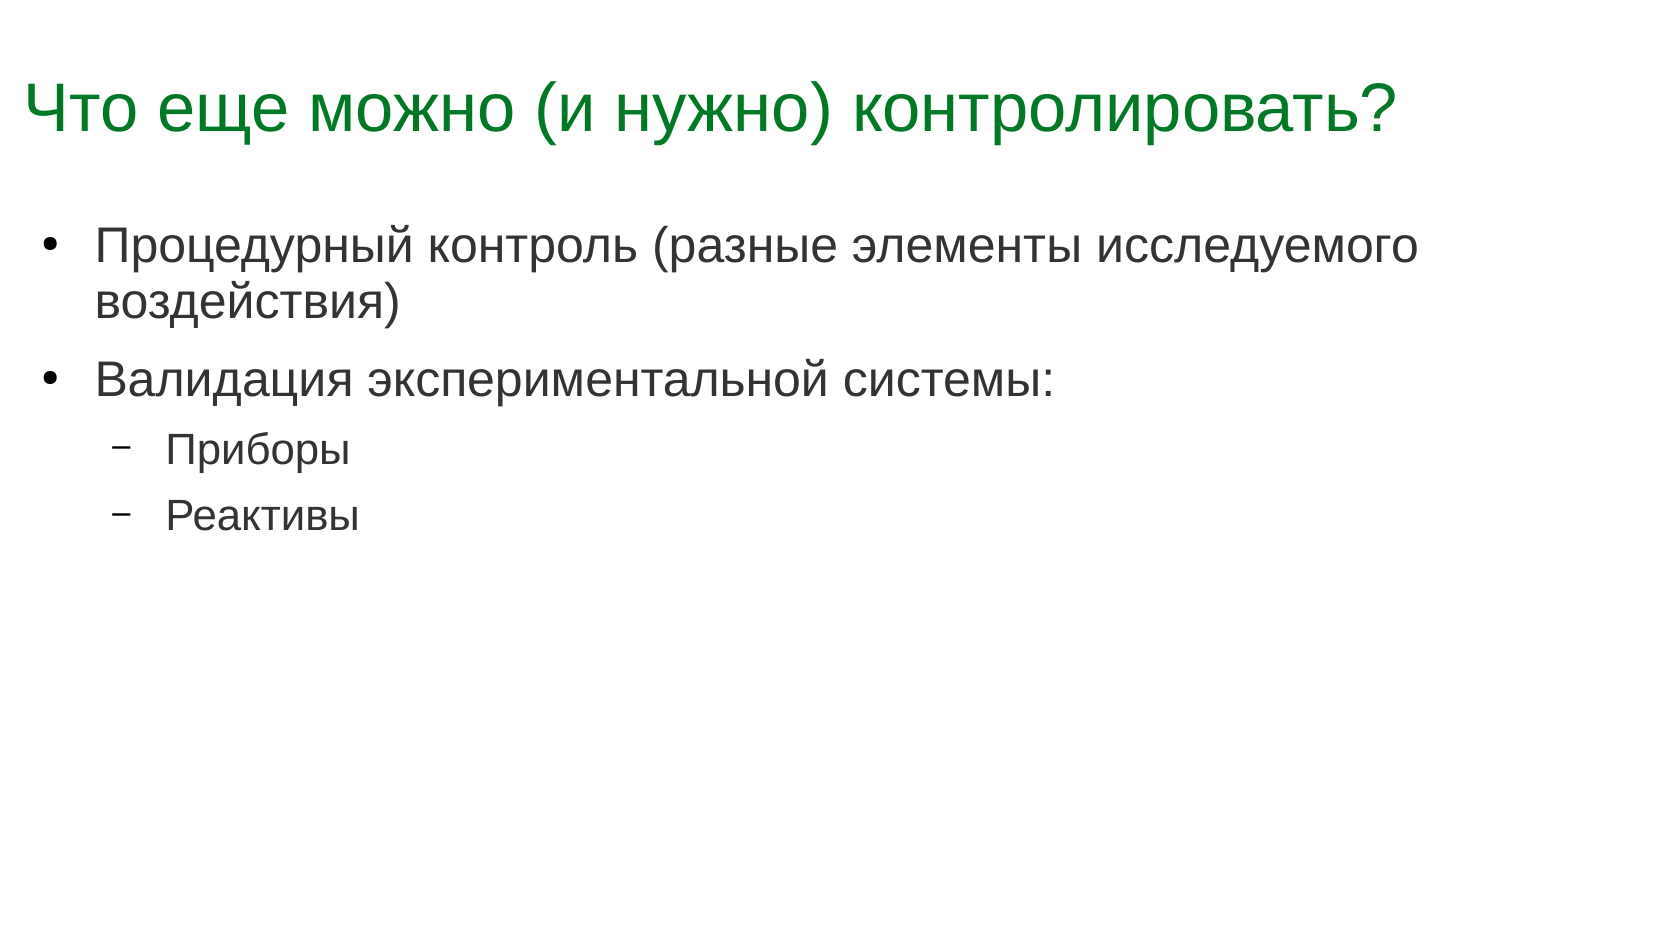

# Что еще можно (и нужно) контролировать?
Процедурный контроль (разные элементы исследуемого воздействия)
Валидация экспериментальной системы:
Приборы
Реактивы